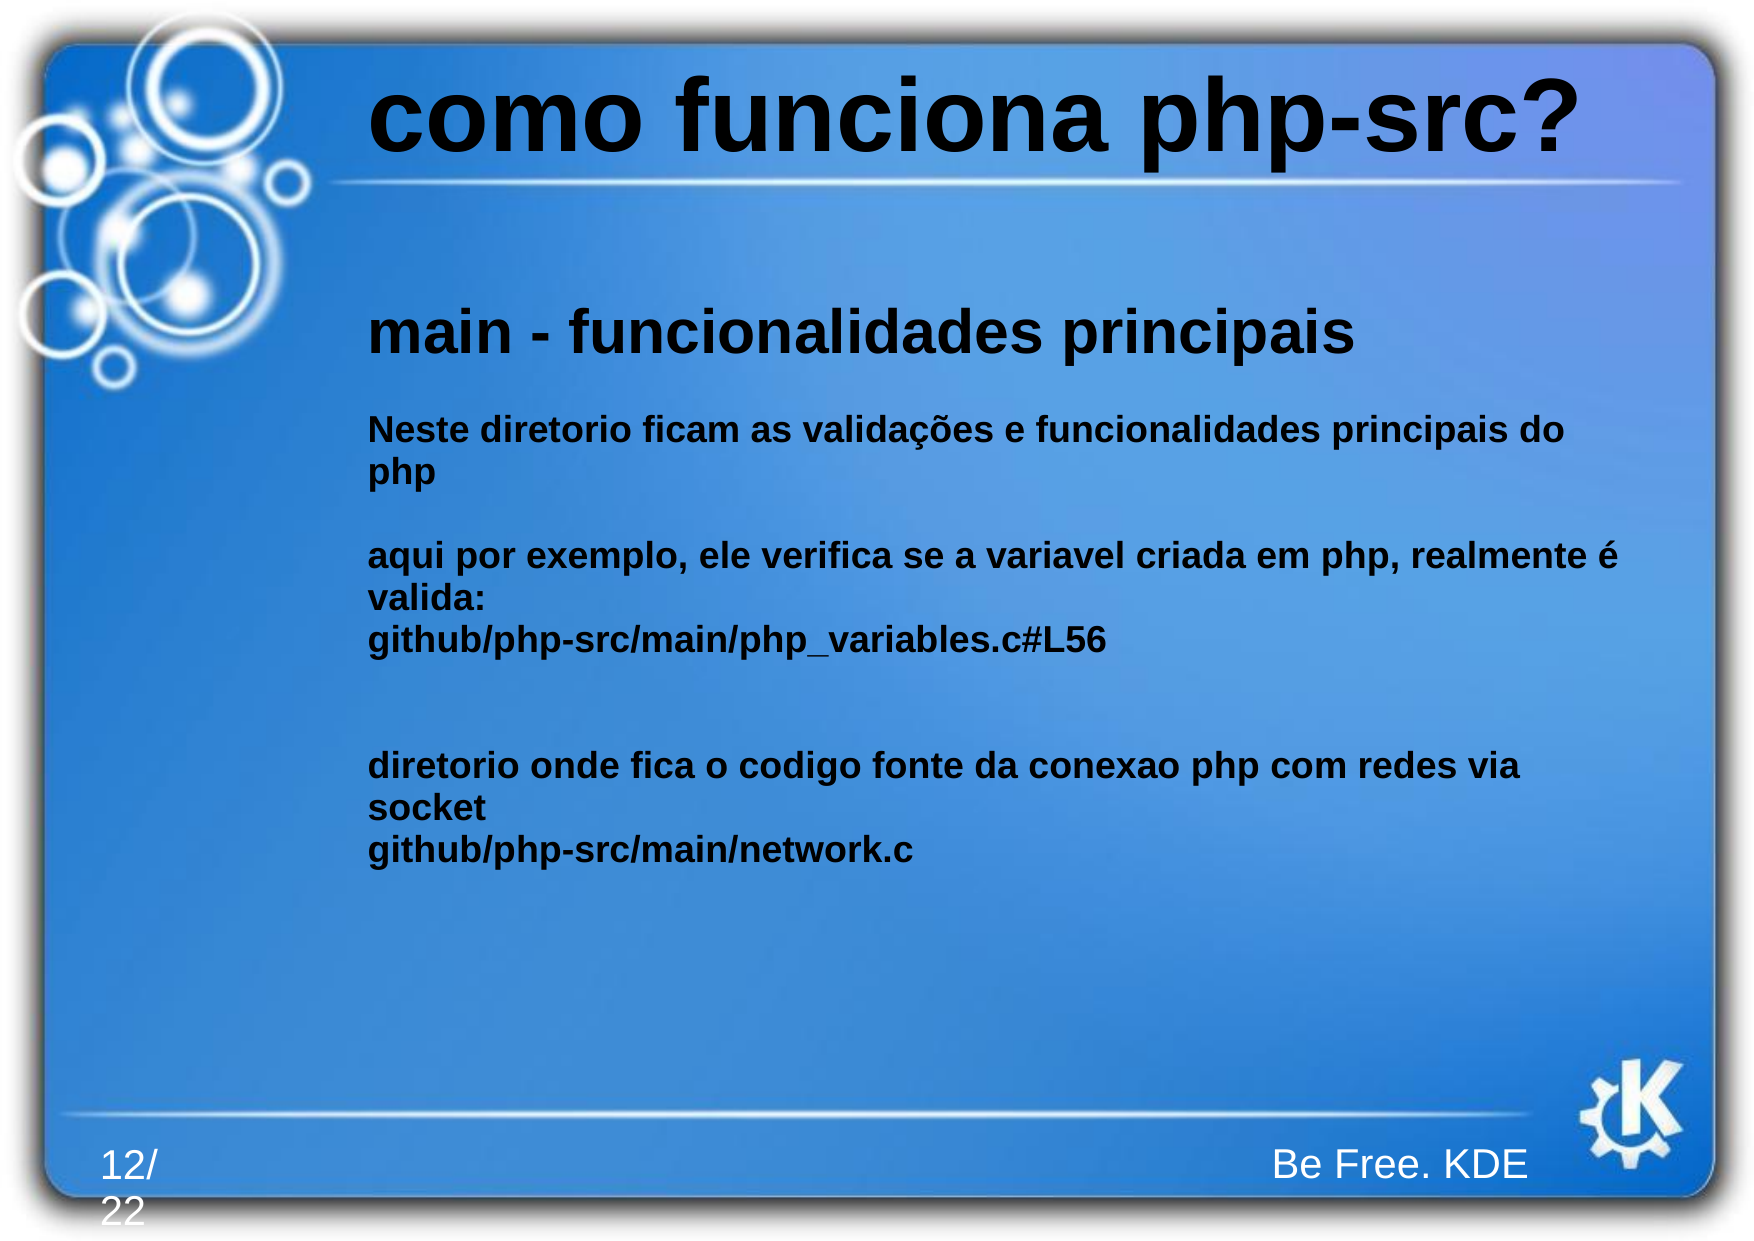

como funciona php-src?
main - funcionalidades principais
Neste diretorio ficam as validações e funcionalidades principais do php
aqui por exemplo, ele verifica se a variavel criada em php, realmente é valida:
github/php-src/main/php_variables.c#L56
diretorio onde fica o codigo fonte da conexao php com redes via socket
github/php-src/main/network.c